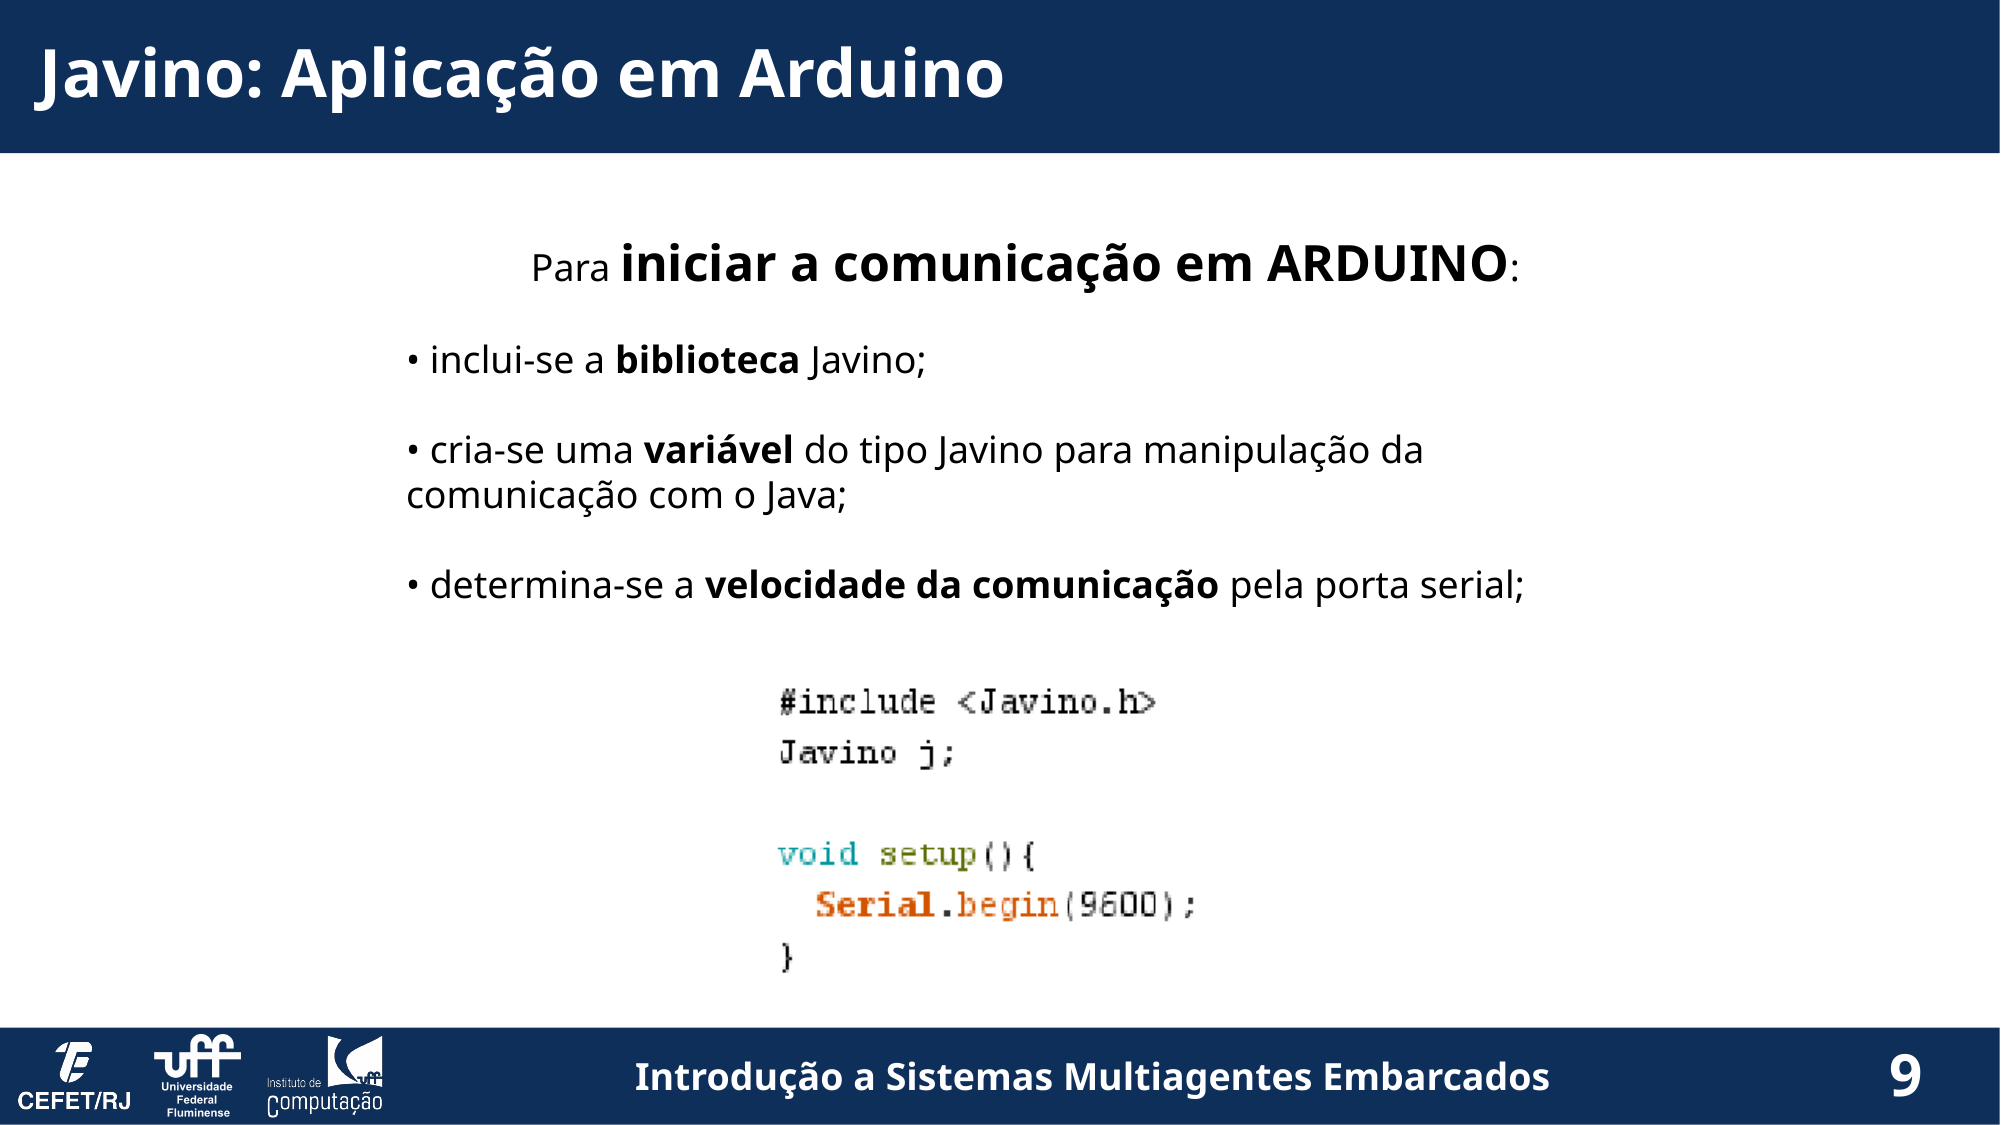

Javino: Aplicação em Arduino
Para iniciar a comunicação em ARDUINO:
• inclui-se a biblioteca Javino;
• cria-se uma variável do tipo Javino para manipulação da comunicação com o Java;
• determina-se a velocidade da comunicação pela porta serial;